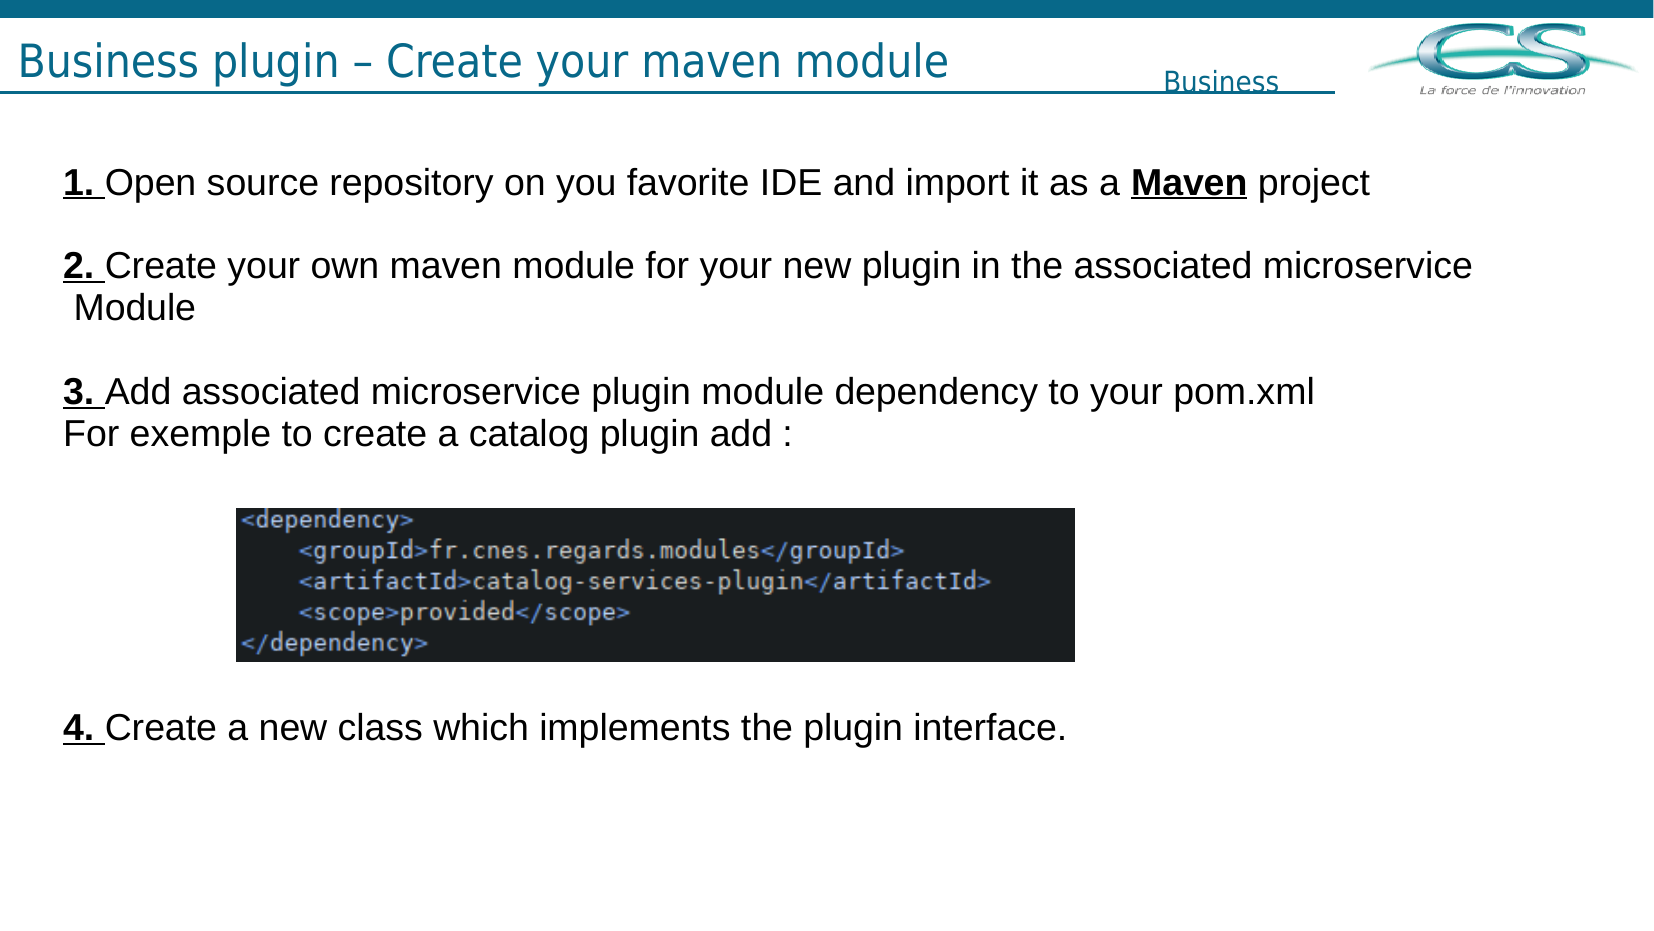

Business plugin – Create your maven module
Business
#
1. Open source repository on you favorite IDE and import it as a Maven project
2. Create your own maven module for your new plugin in the associated microservice
 Module
3. Add associated microservice plugin module dependency to your pom.xml
For exemple to create a catalog plugin add :
4. Create a new class which implements the plugin interface.